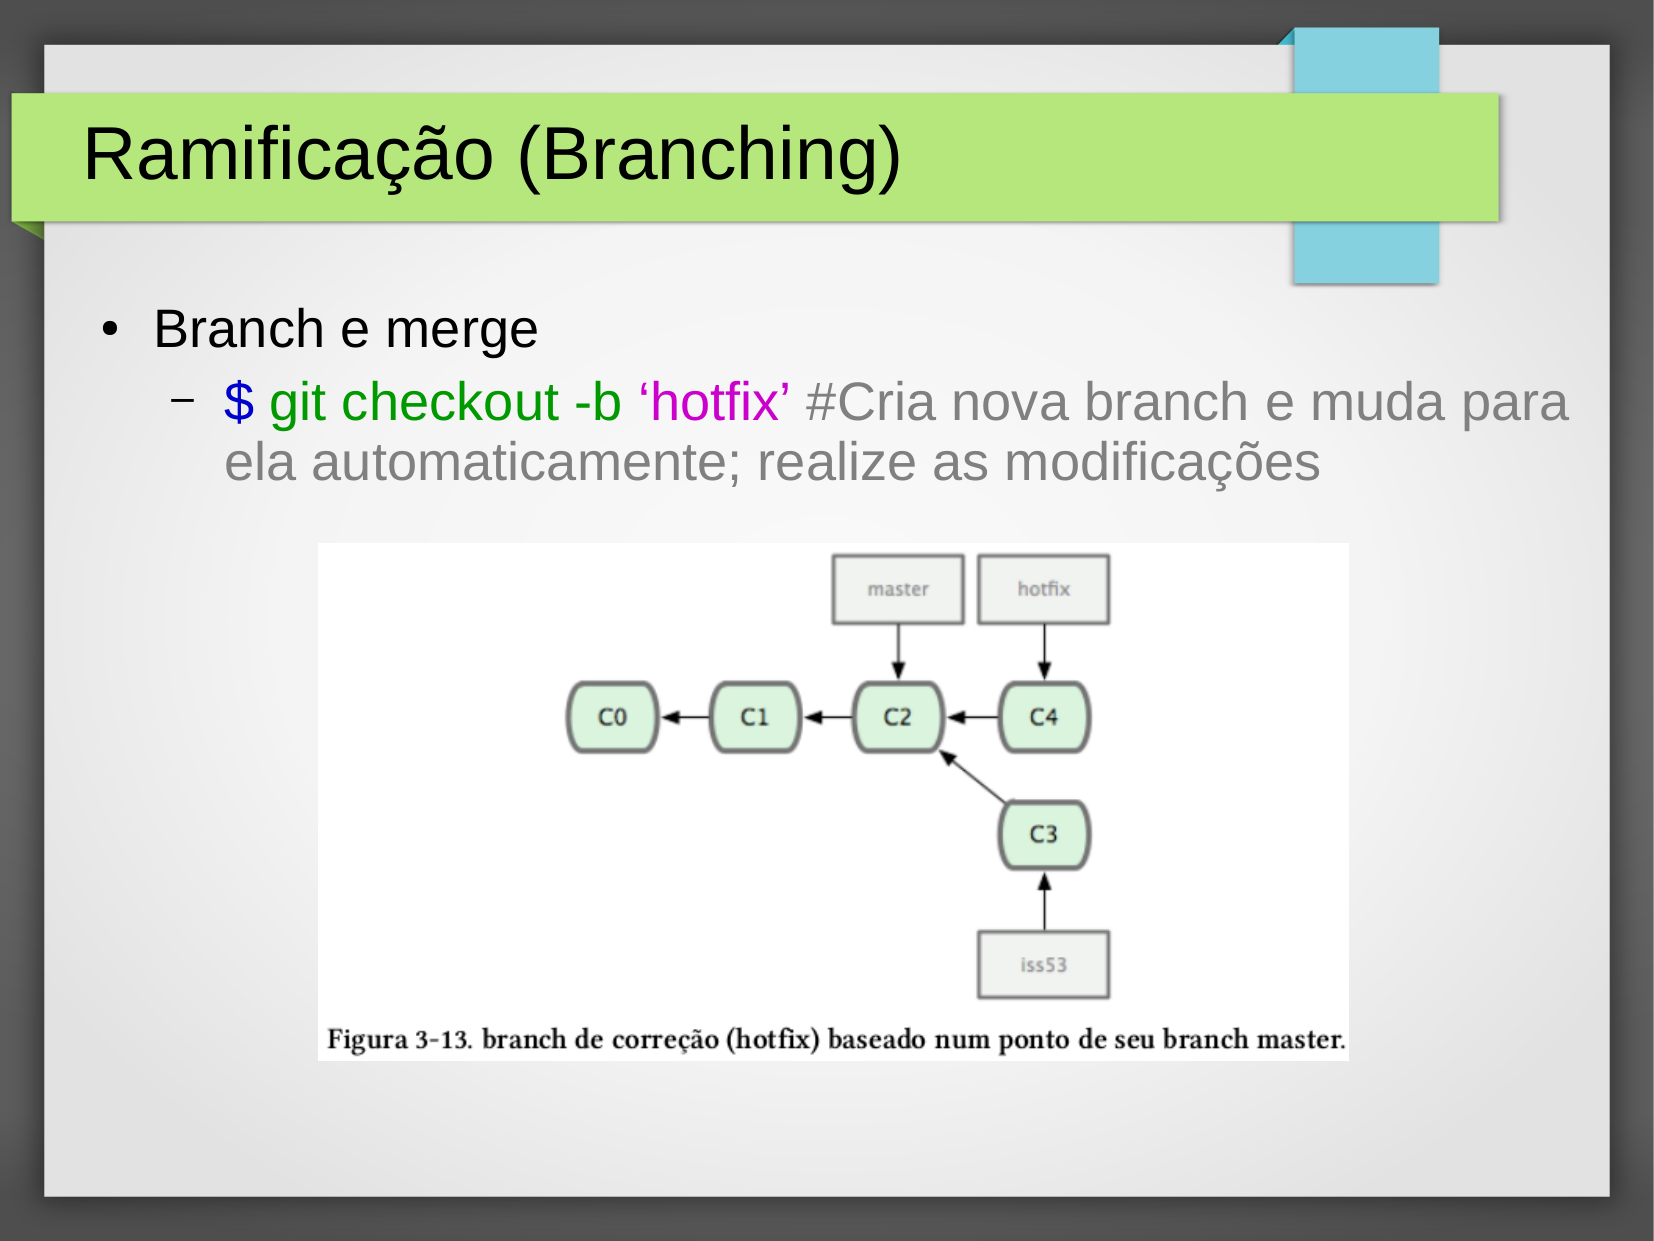

# Ramificação (Branching)
Branch e merge
$ git checkout -b ‘hotfix’ #Cria nova branch e muda para ela automaticamente; realize as modificações